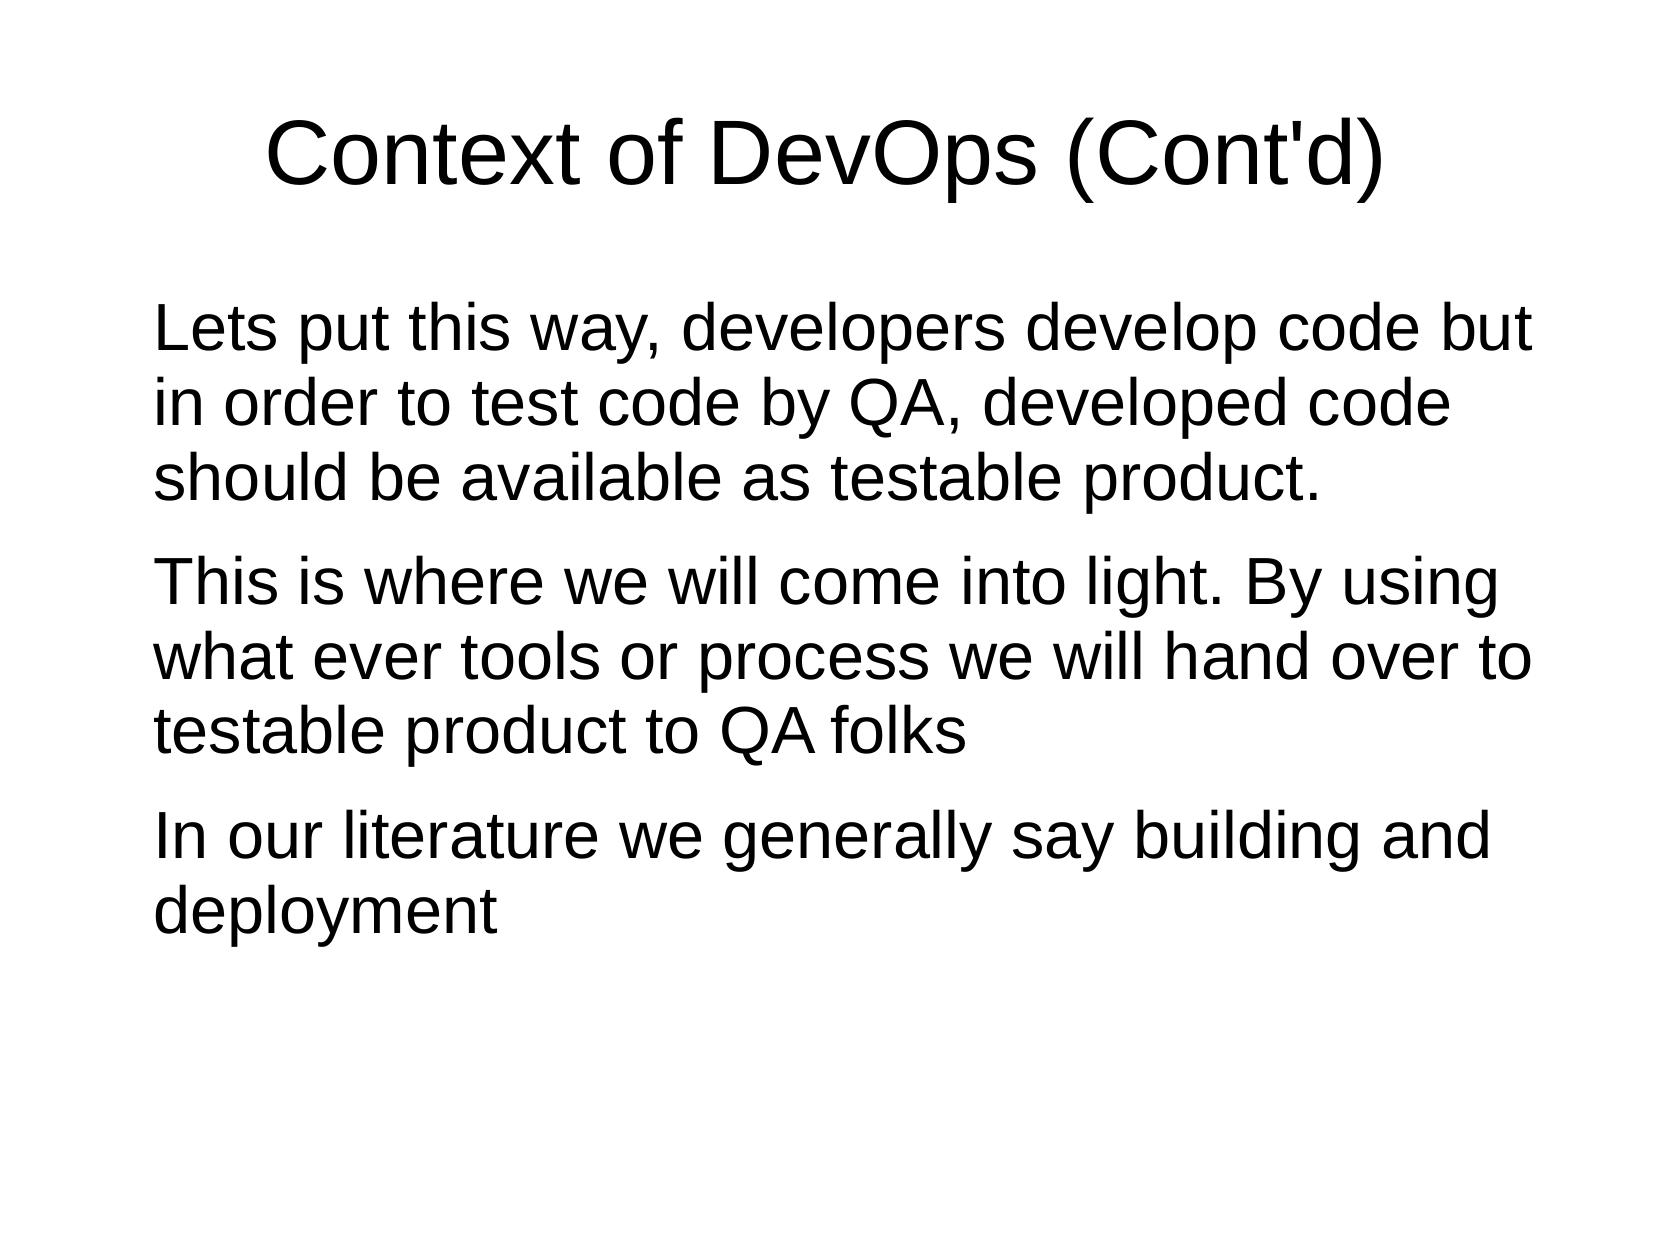

# Context of DevOps (Cont'd)
Lets put this way, developers develop code but in order to test code by QA, developed code should be available as testable product.
This is where we will come into light. By using what ever tools or process we will hand over to testable product to QA folks
In our literature we generally say building and deployment